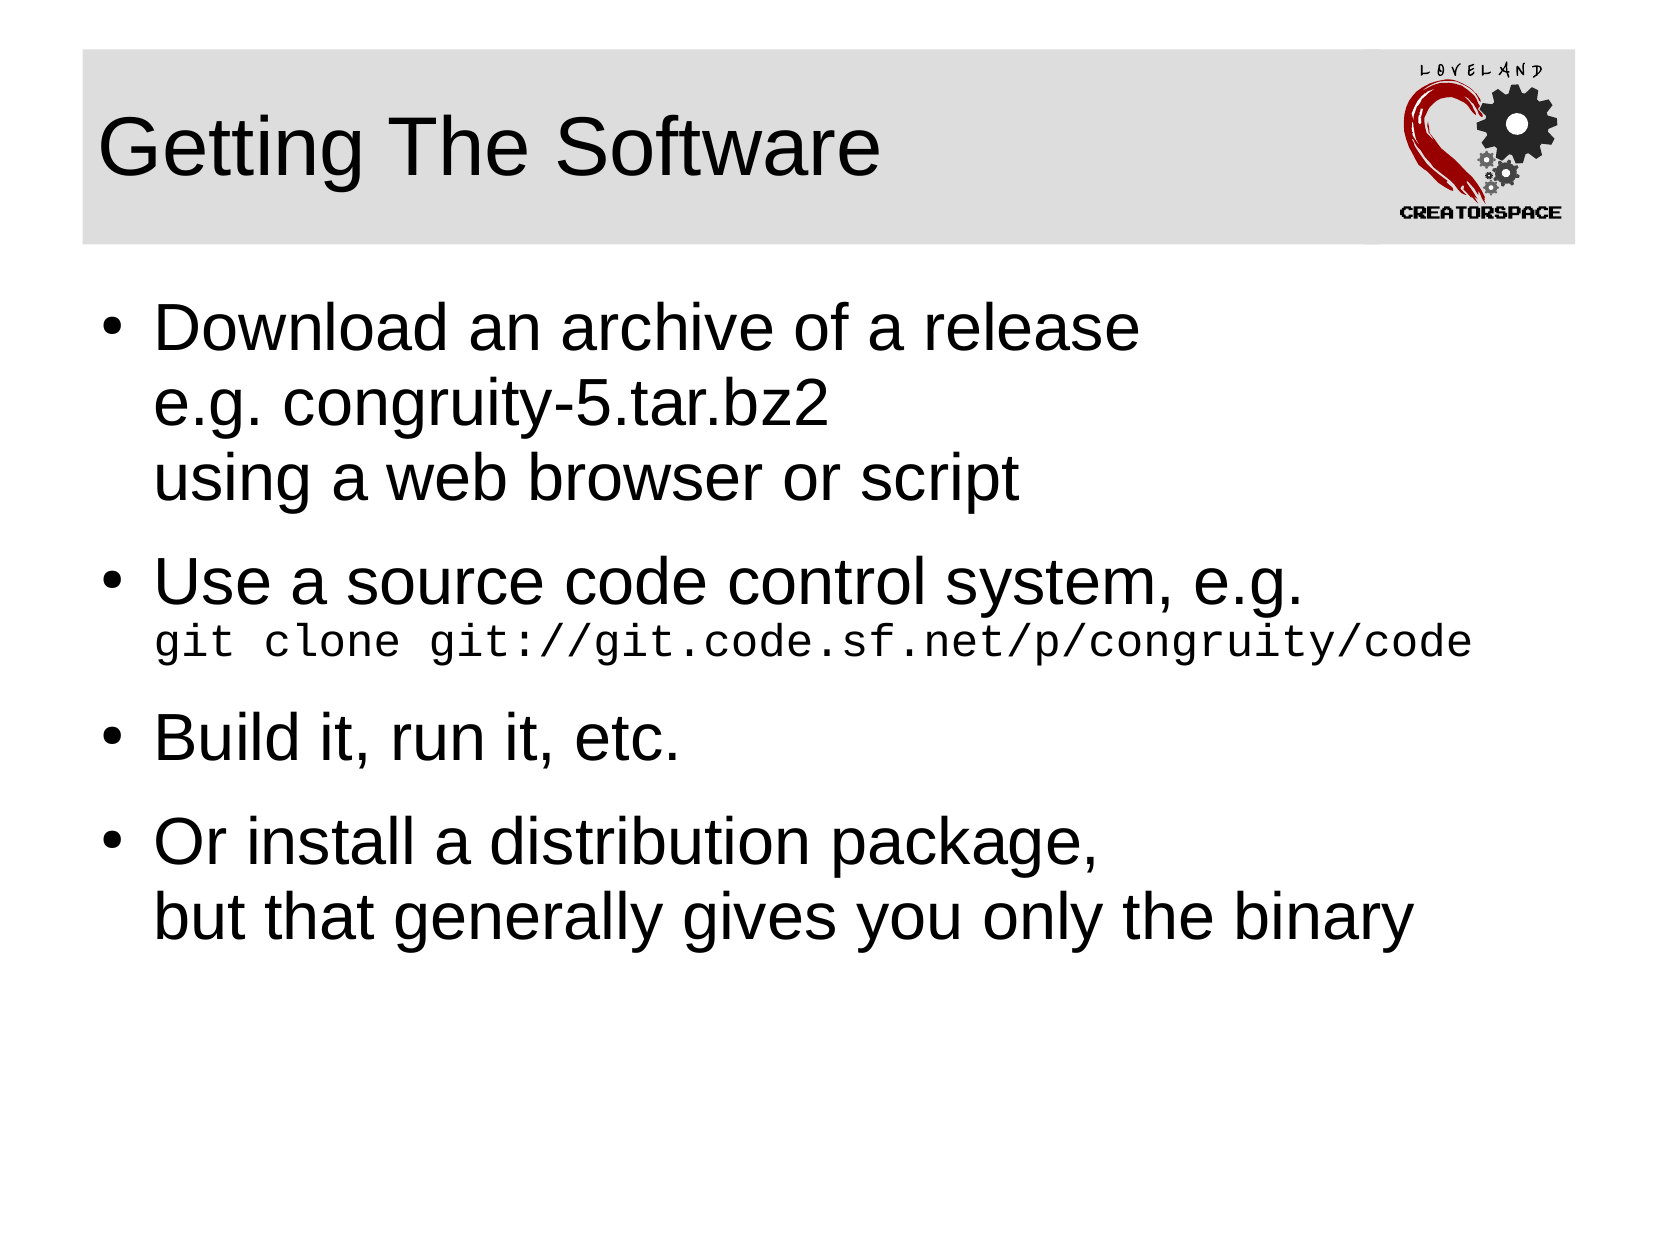

# Getting The Software
Download an archive of a release
e.g. congruity-5.tar.bz2
using a web browser or script
Use a source code control system, e.g.
git clone git://git.code.sf.net/p/congruity/code
Build it, run it, etc.
Or install a distribution package,
but that generally gives you only the binary